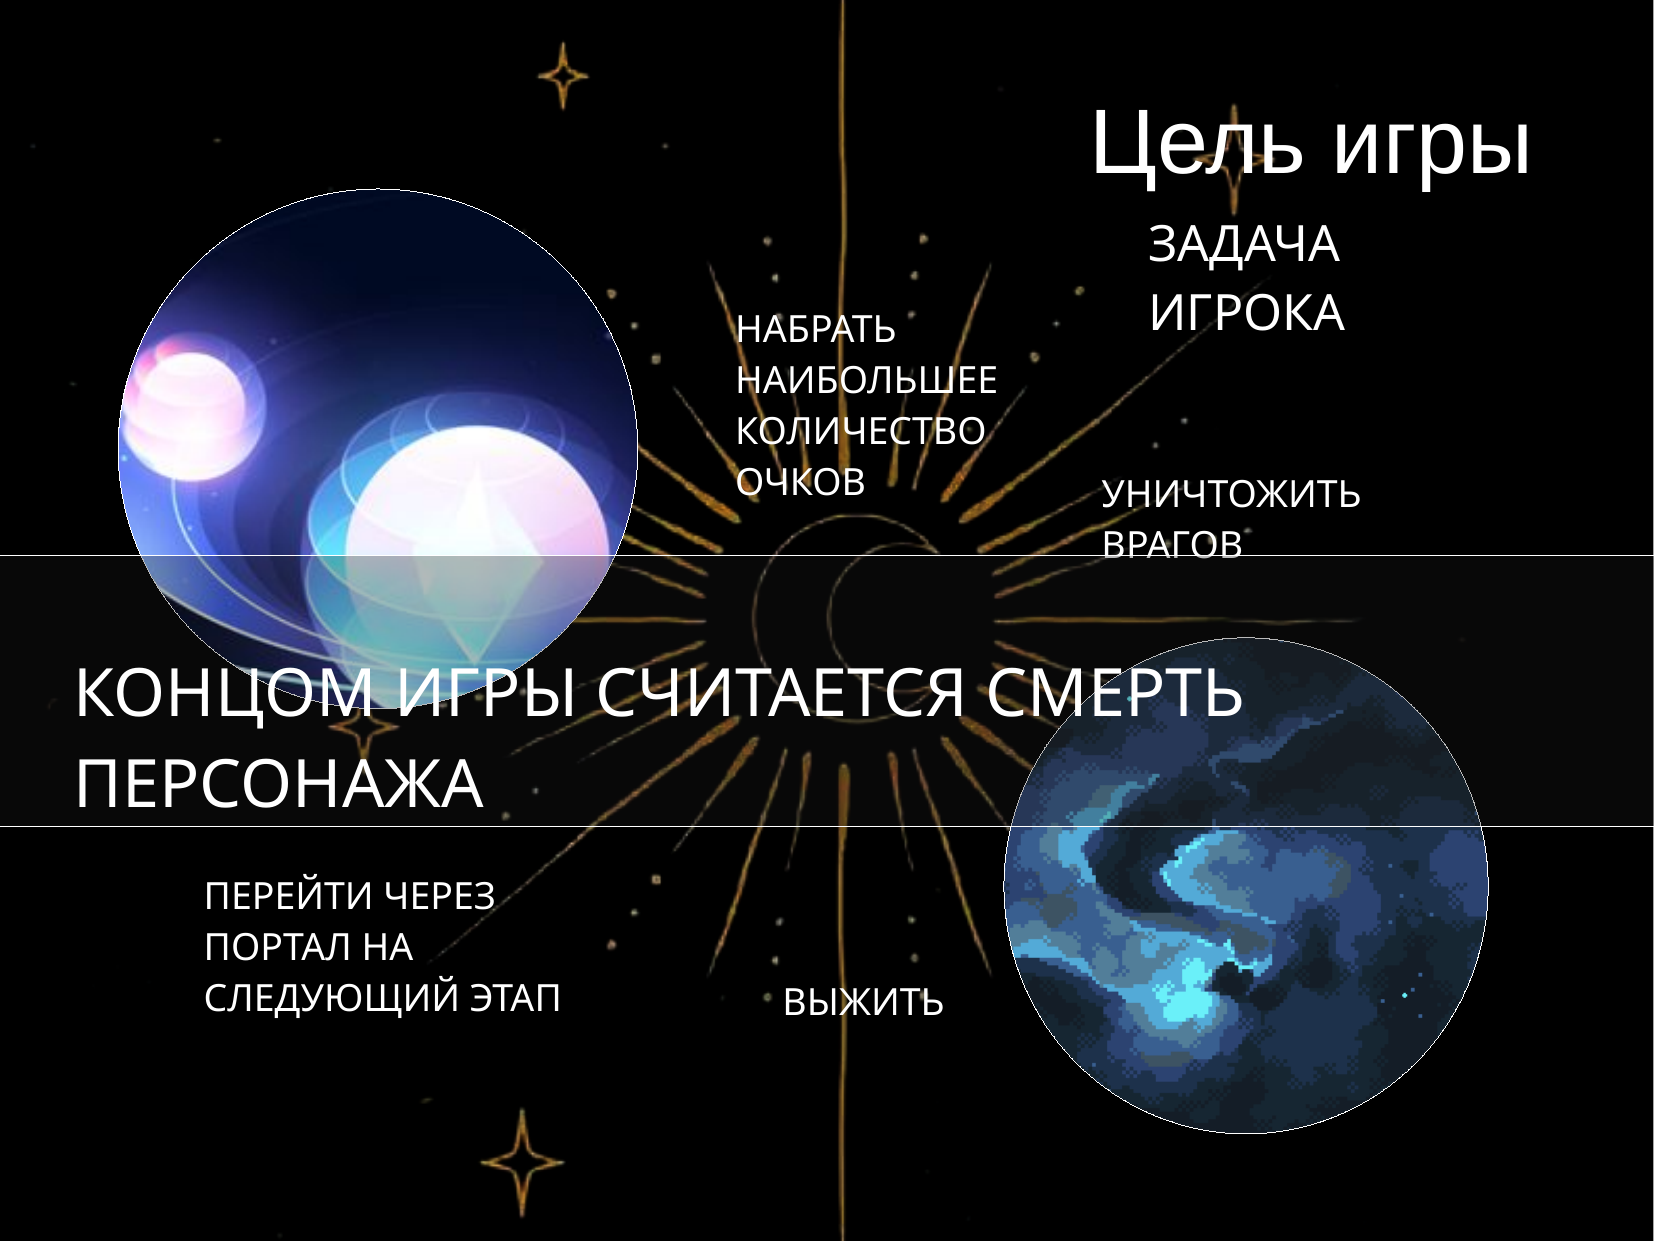

Цель игры
ЗАДАЧА ИГРОКА
НАБРАТЬ НАИБОЛЬШЕЕ КОЛИЧЕСТВО ОЧКОВ
УНИЧТОЖИТЬ ВРАГОВ
КОНЦОМ ИГРЫ СЧИТАЕТСЯ СМЕРТЬ ПЕРСОНАЖА
ПЕРЕЙТИ ЧЕРЕЗ ПОРТАЛ НА СЛЕДУЮЩИЙ ЭТАП
ВЫЖИТЬ